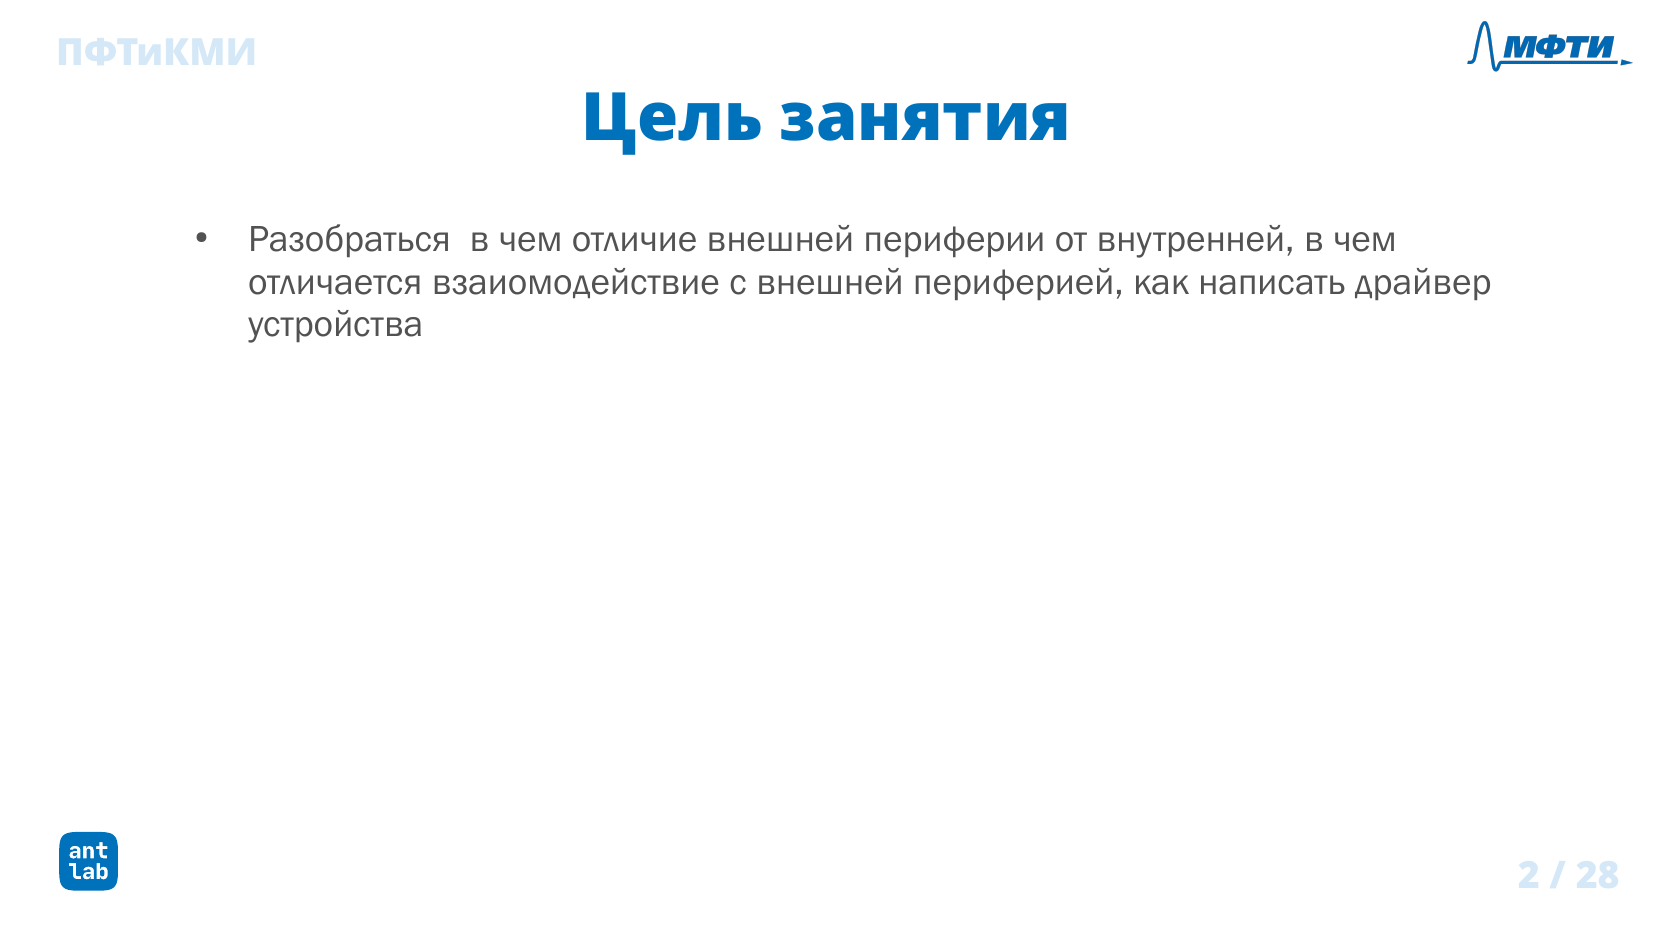

# Цель занятия
Разобраться в чем отличие внешней периферии от внутренней, в чем отличается взаиомодействие с внешней периферией, как написать драйвер устройства